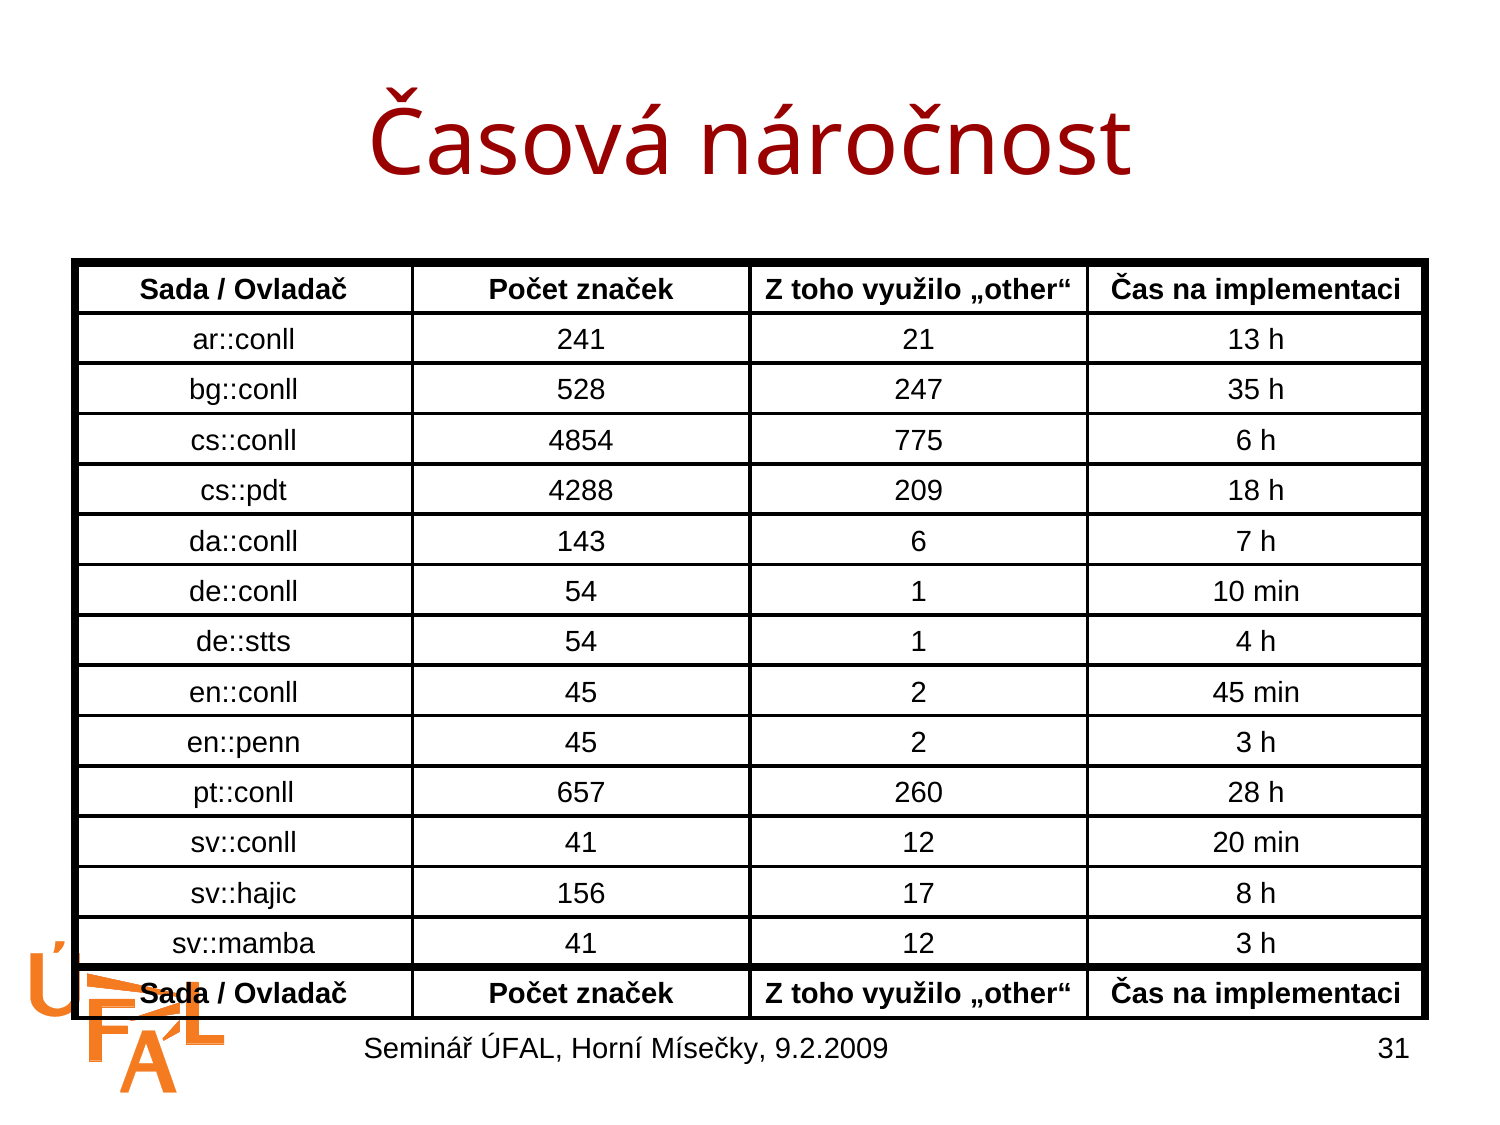

# Časová náročnost
| Sada / Ovladač | Počet značek | Z toho využilo „other“ | Čas na implementaci |
| --- | --- | --- | --- |
| ar::conll | 241 | 21 | 13 h |
| bg::conll | 528 | 247 | 35 h |
| cs::conll | 4854 | 775 | 6 h |
| cs::pdt | 4288 | 209 | 18 h |
| da::conll | 143 | 6 | 7 h |
| de::conll | 54 | 1 | 10 min |
| de::stts | 54 | 1 | 4 h |
| en::conll | 45 | 2 | 45 min |
| en::penn | 45 | 2 | 3 h |
| pt::conll | 657 | 260 | 28 h |
| sv::conll | 41 | 12 | 20 min |
| sv::hajic | 156 | 17 | 8 h |
| sv::mamba | 41 | 12 | 3 h |
| Sada / Ovladač | Počet značek | Z toho využilo „other“ | Čas na implementaci |
Seminář ÚFAL, Horní Mísečky, 9.2.2009
31